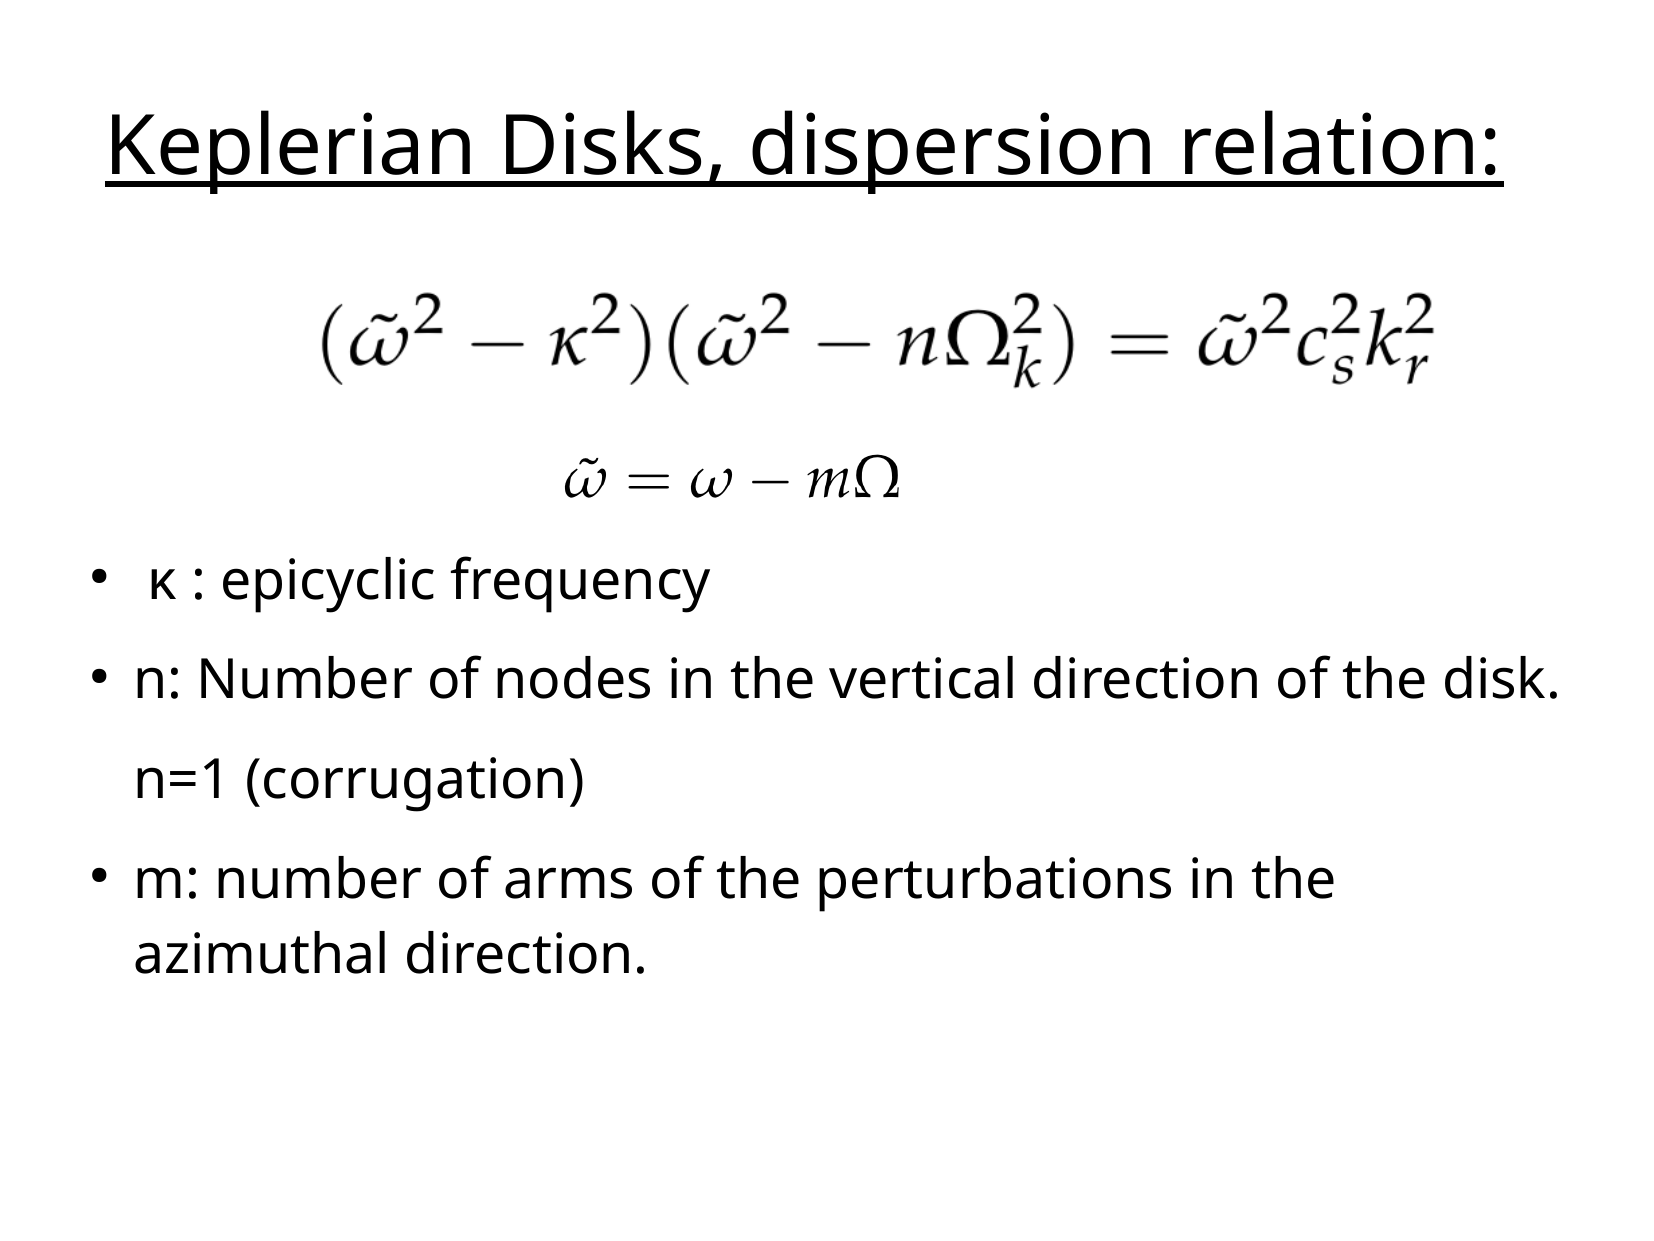

Keplerian Disks, dispersion relation:
# κ : epicyclic frequency
n: Number of nodes in the vertical direction of the disk.
n=1 (corrugation)
m: number of arms of the perturbations in the azimuthal direction.